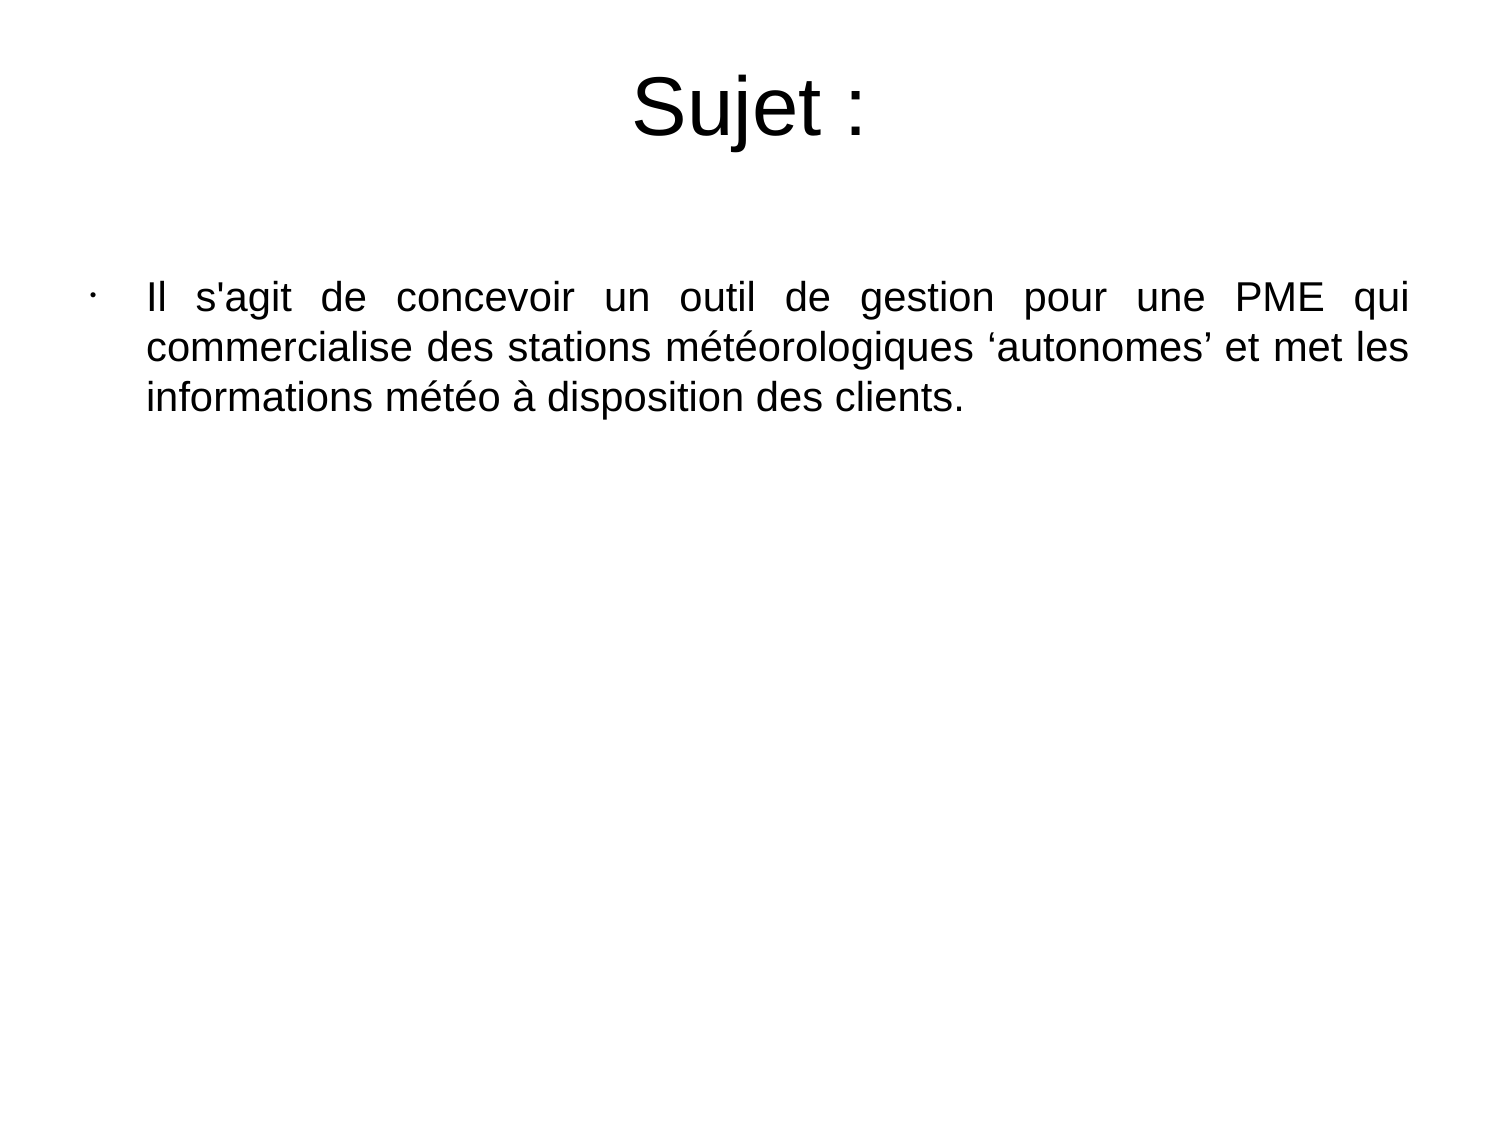

# Sujet :
Il s'agit de concevoir un outil de gestion pour une PME qui commercialise des stations météorologiques ‘autonomes’ et met les informations météo à disposition des clients.